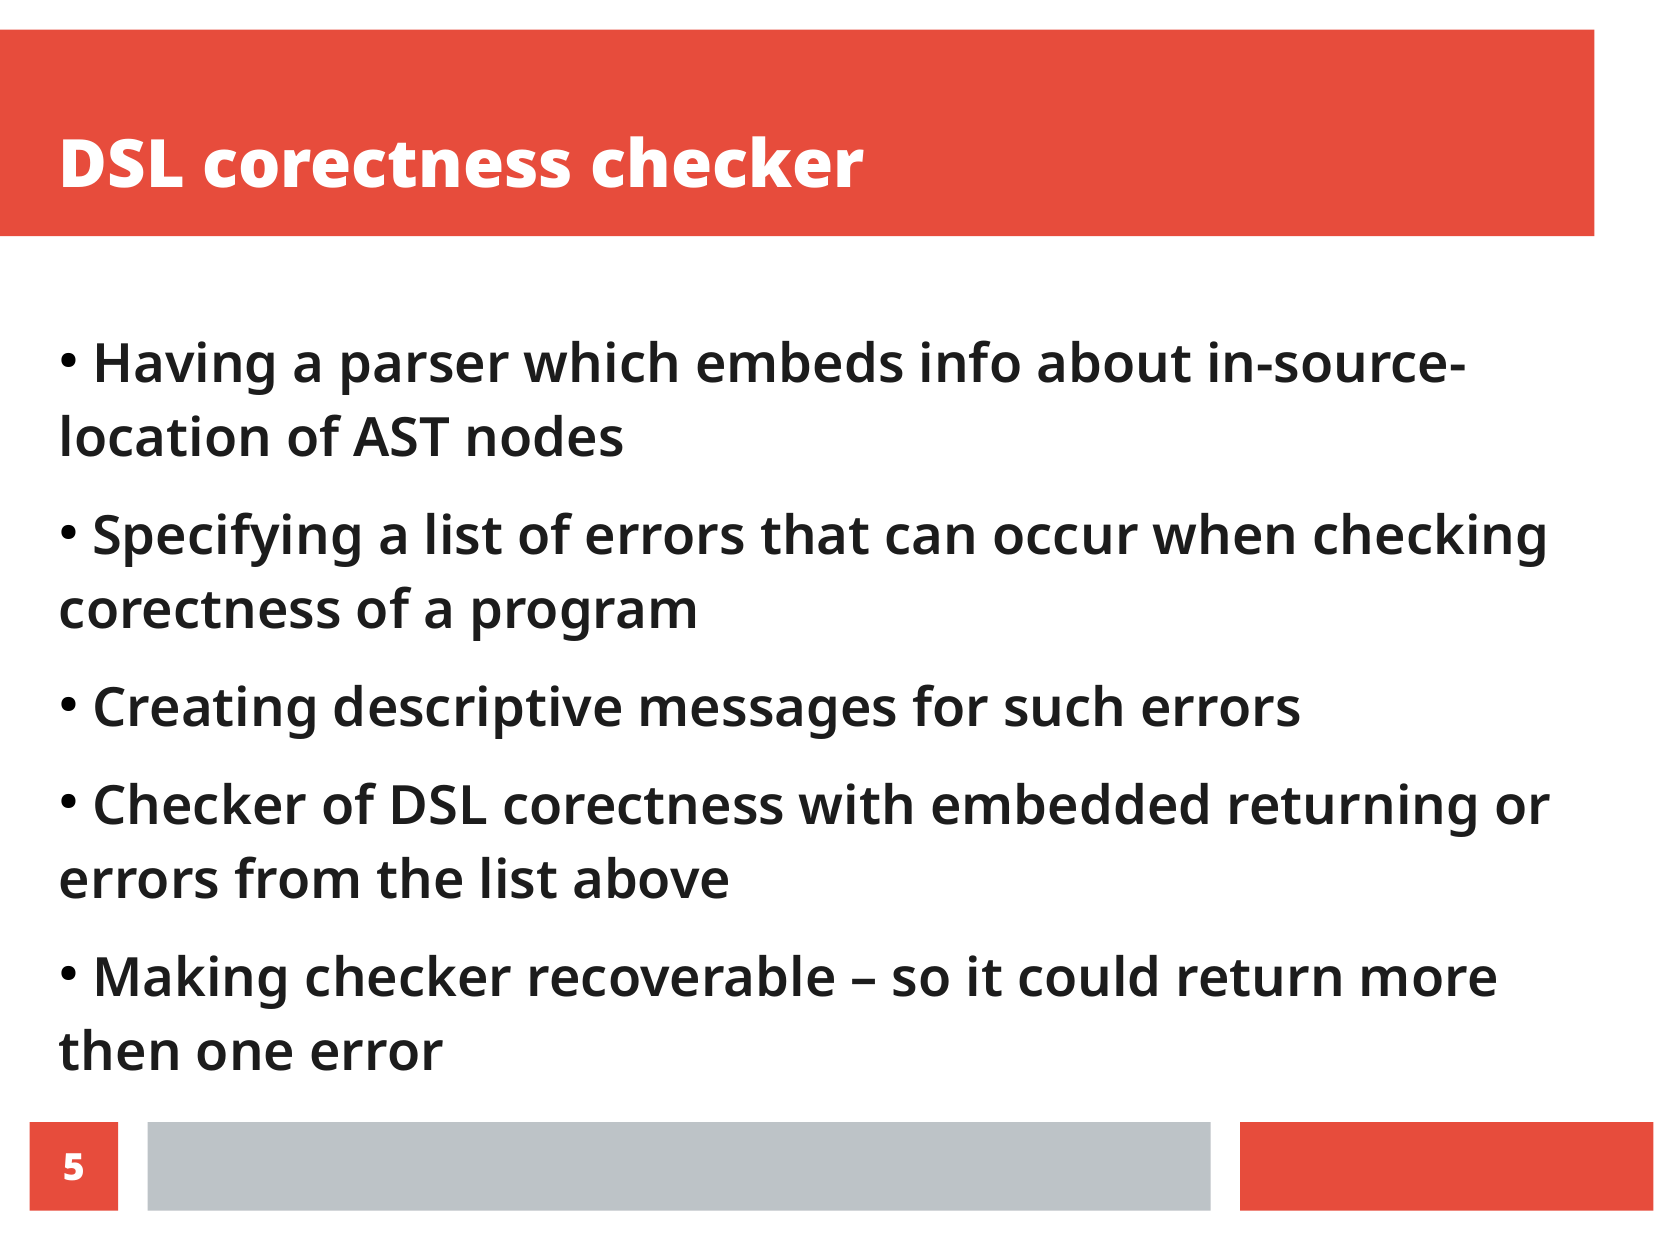

# DSL corectness checker
 Having a parser which embeds info about in-source-location of AST nodes
 Specifying a list of errors that can occur when checking corectness of a program
 Creating descriptive messages for such errors
 Checker of DSL corectness with embedded returning or errors from the list above
 Making checker recoverable – so it could return more then one error
5